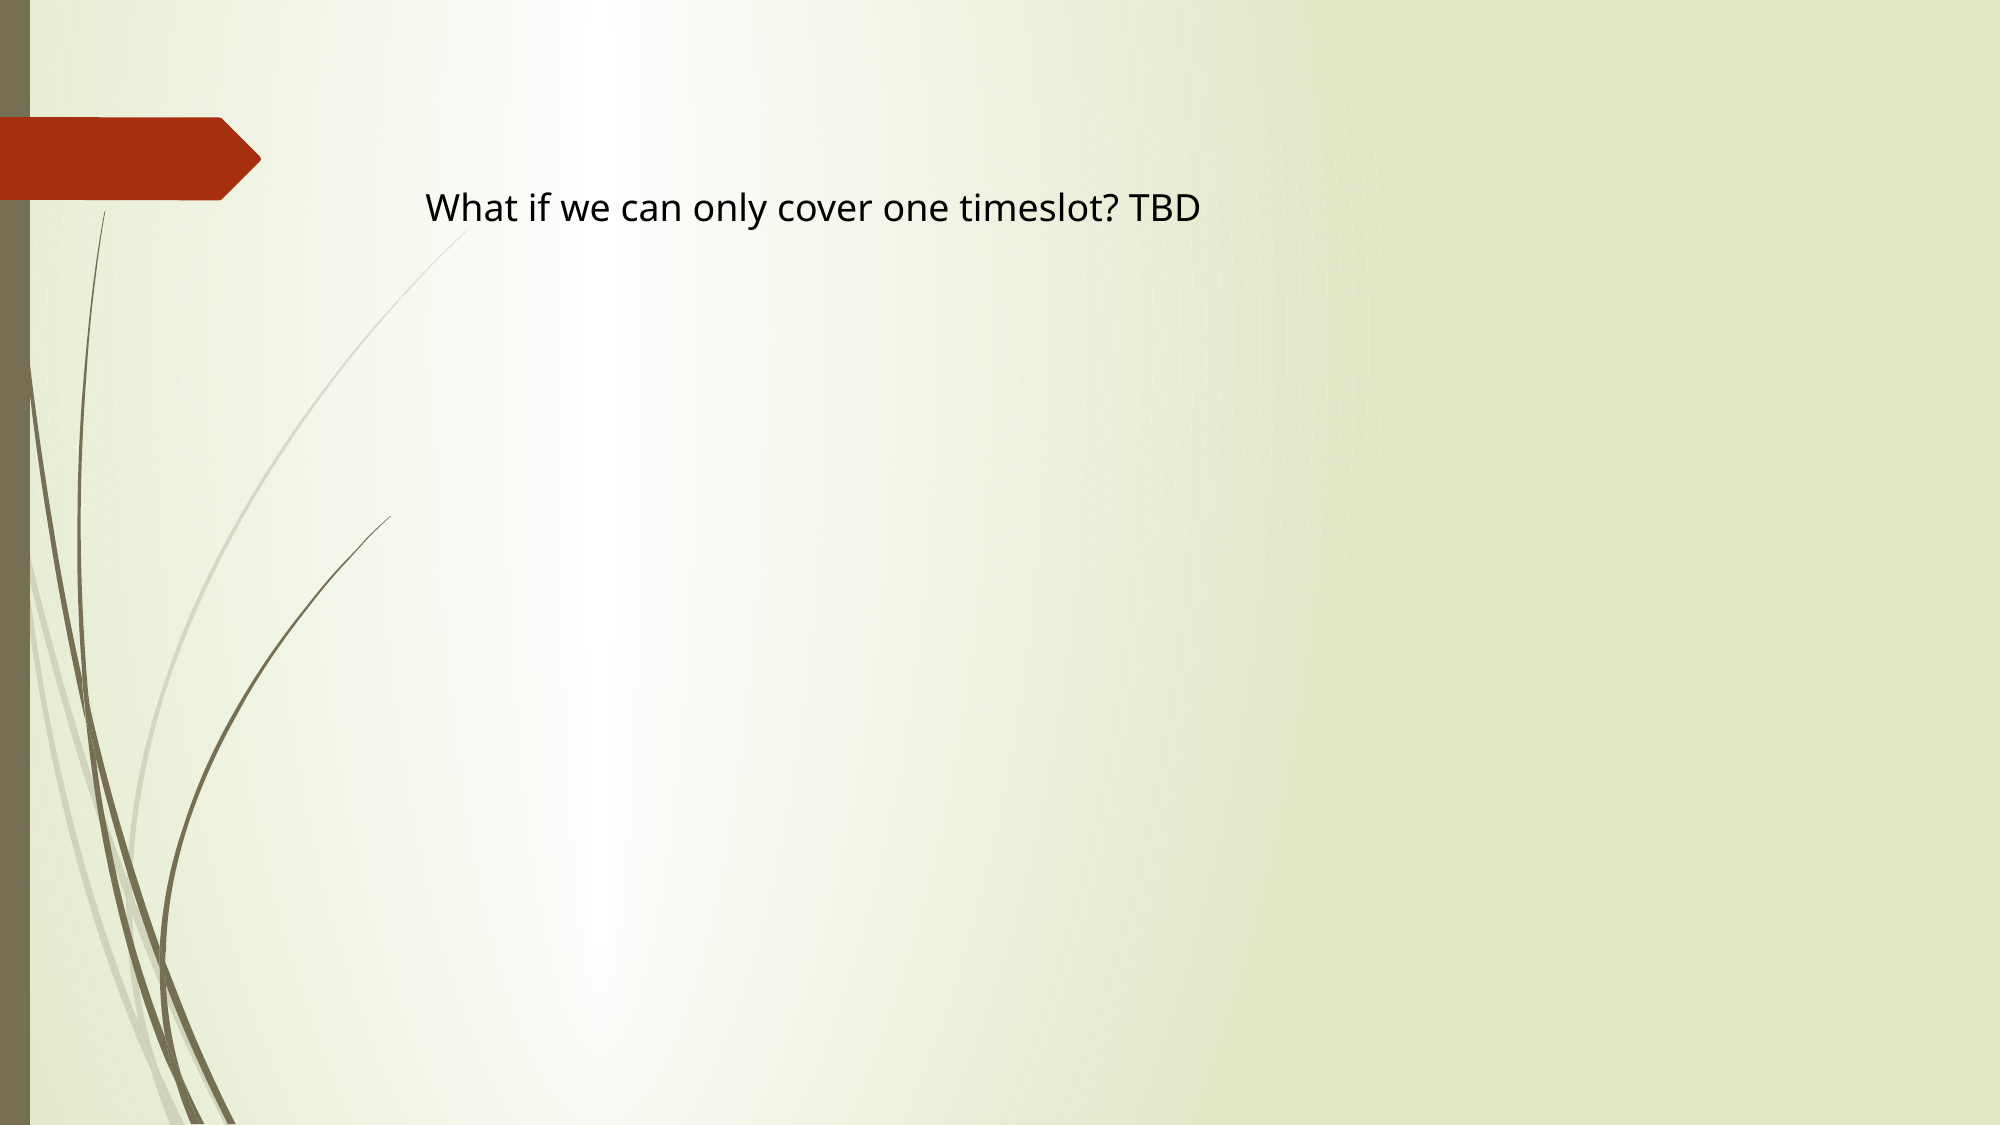

# What if we can only cover one timeslot? TBD